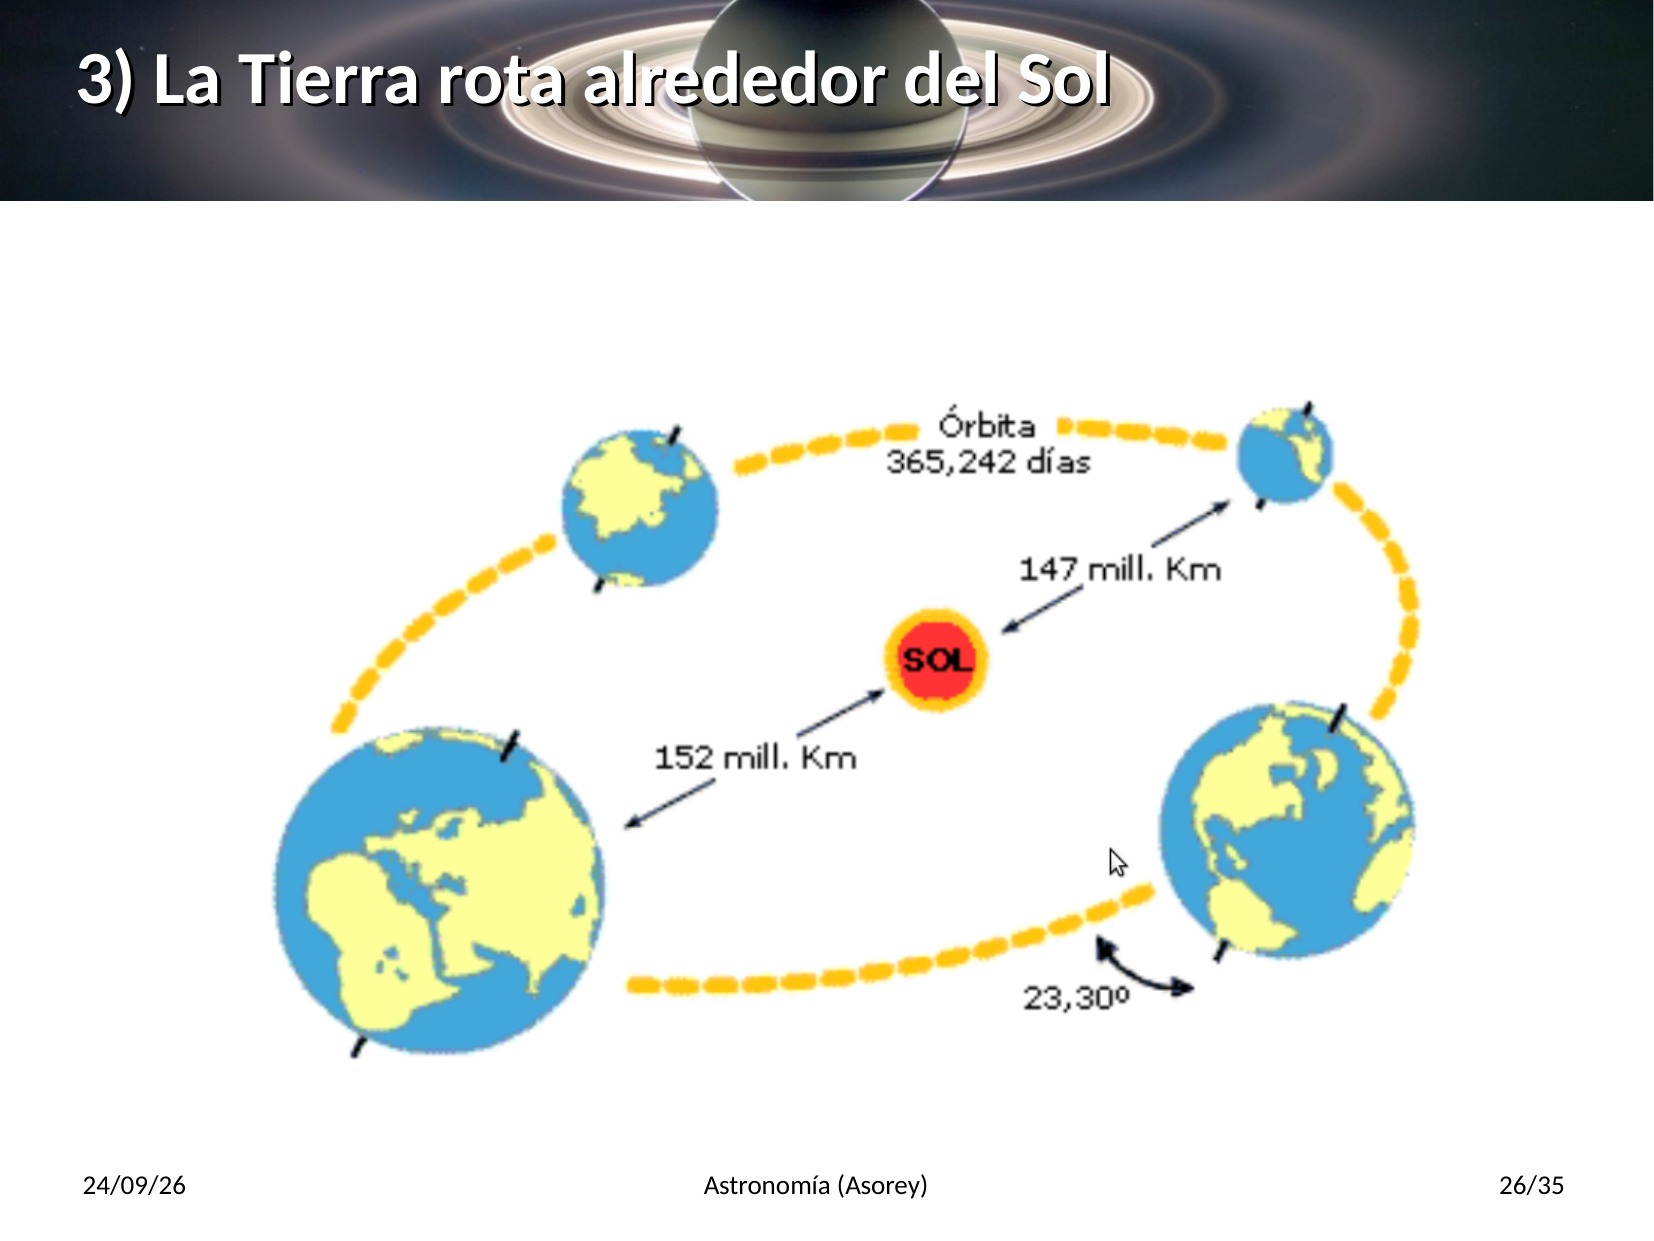

# 3) La Tierra rota alrededor del Sol
Astronomía (Asorey)
26